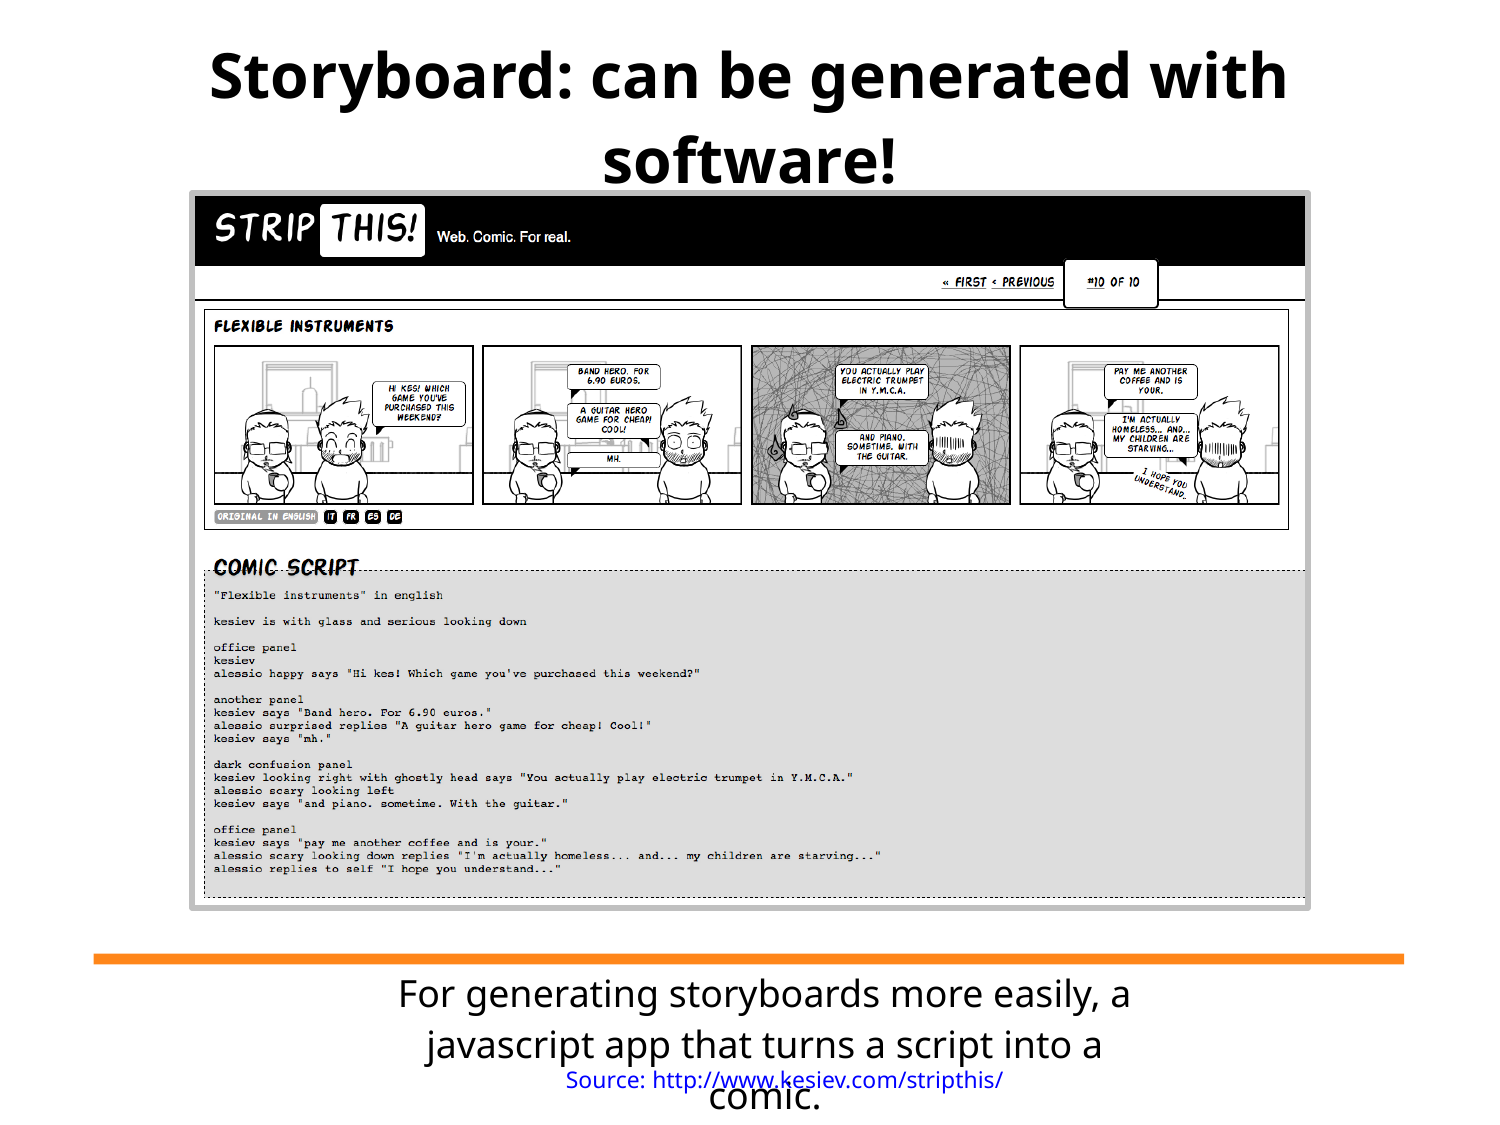

# Storyboard: can be generated with software!
For generating storyboards more easily, a javascript app that turns a script into a comic.
Source: http://www.kesiev.com/stripthis/